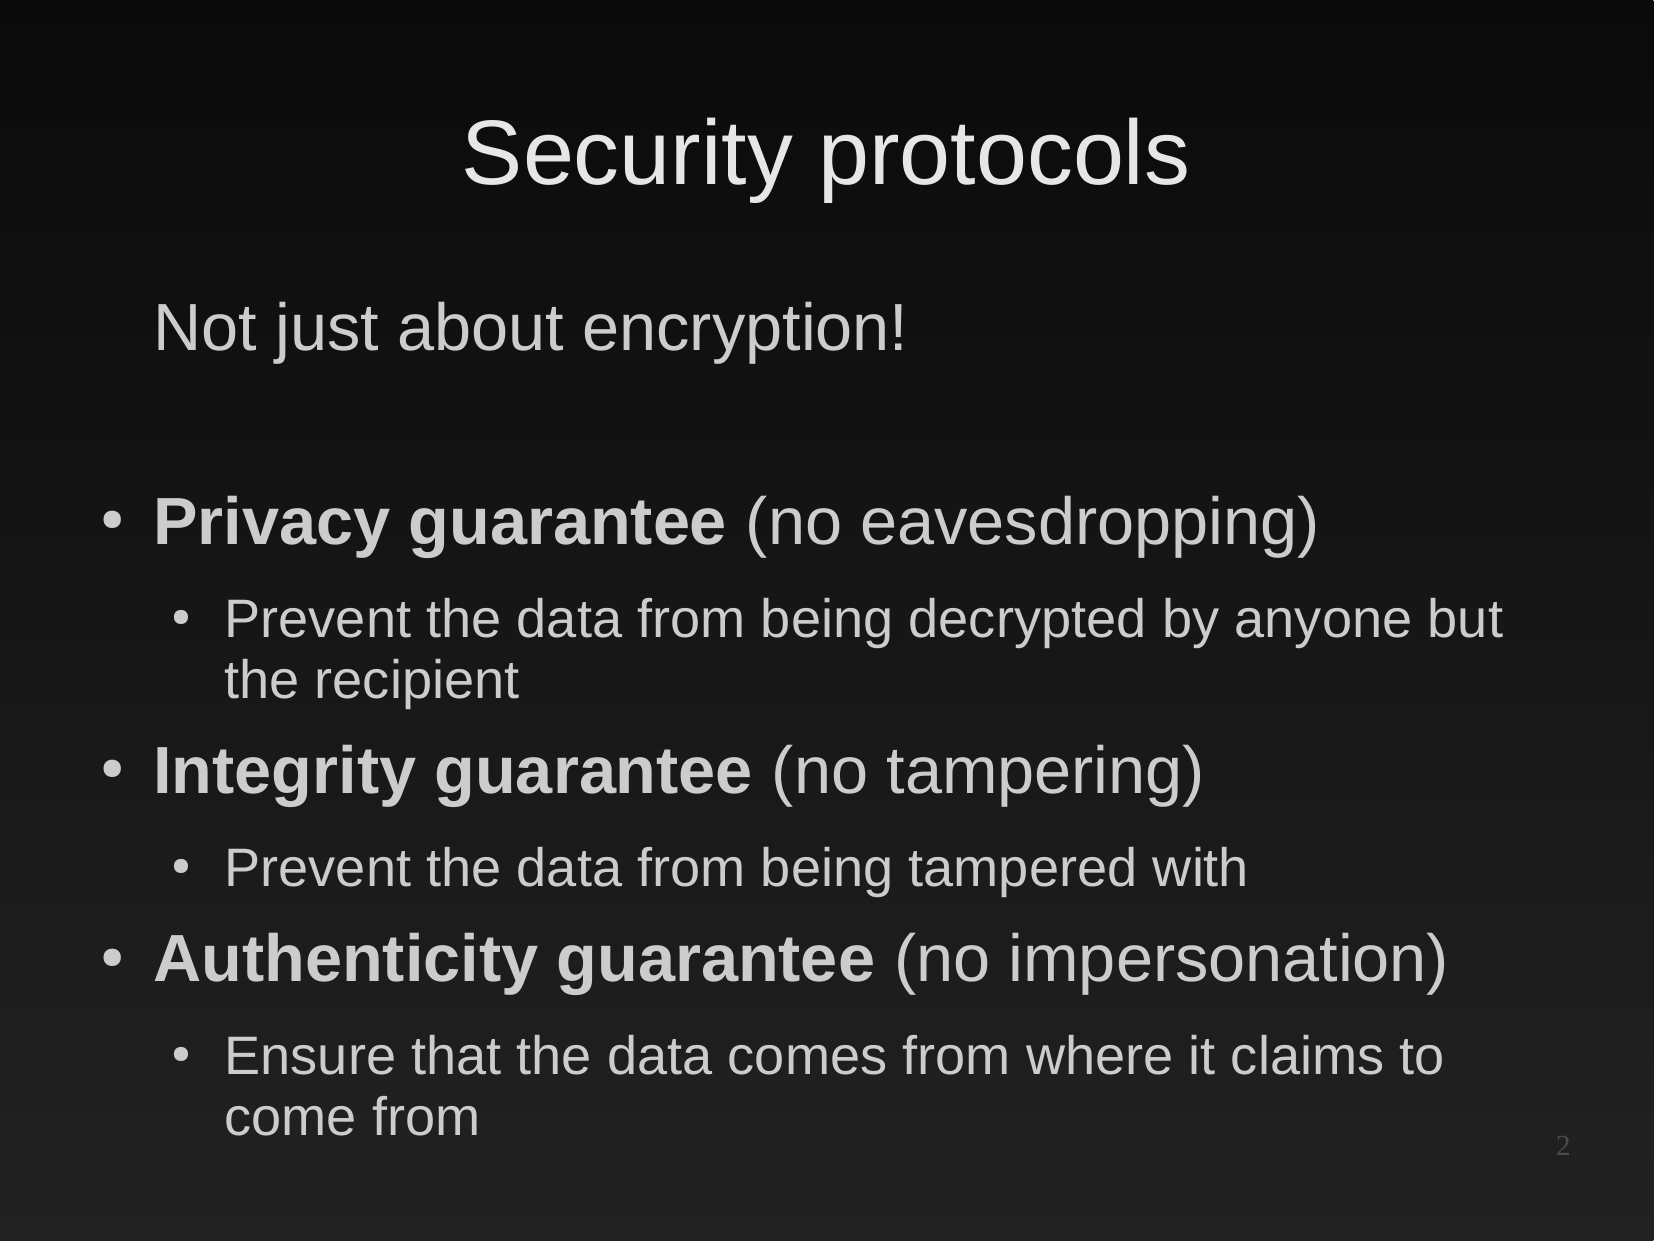

# Security protocols
Not just about encryption!
Privacy guarantee (no eavesdropping)
Prevent the data from being decrypted by anyone but the recipient
Integrity guarantee (no tampering)
Prevent the data from being tampered with
Authenticity guarantee (no impersonation)
Ensure that the data comes from where it claims to come from
2